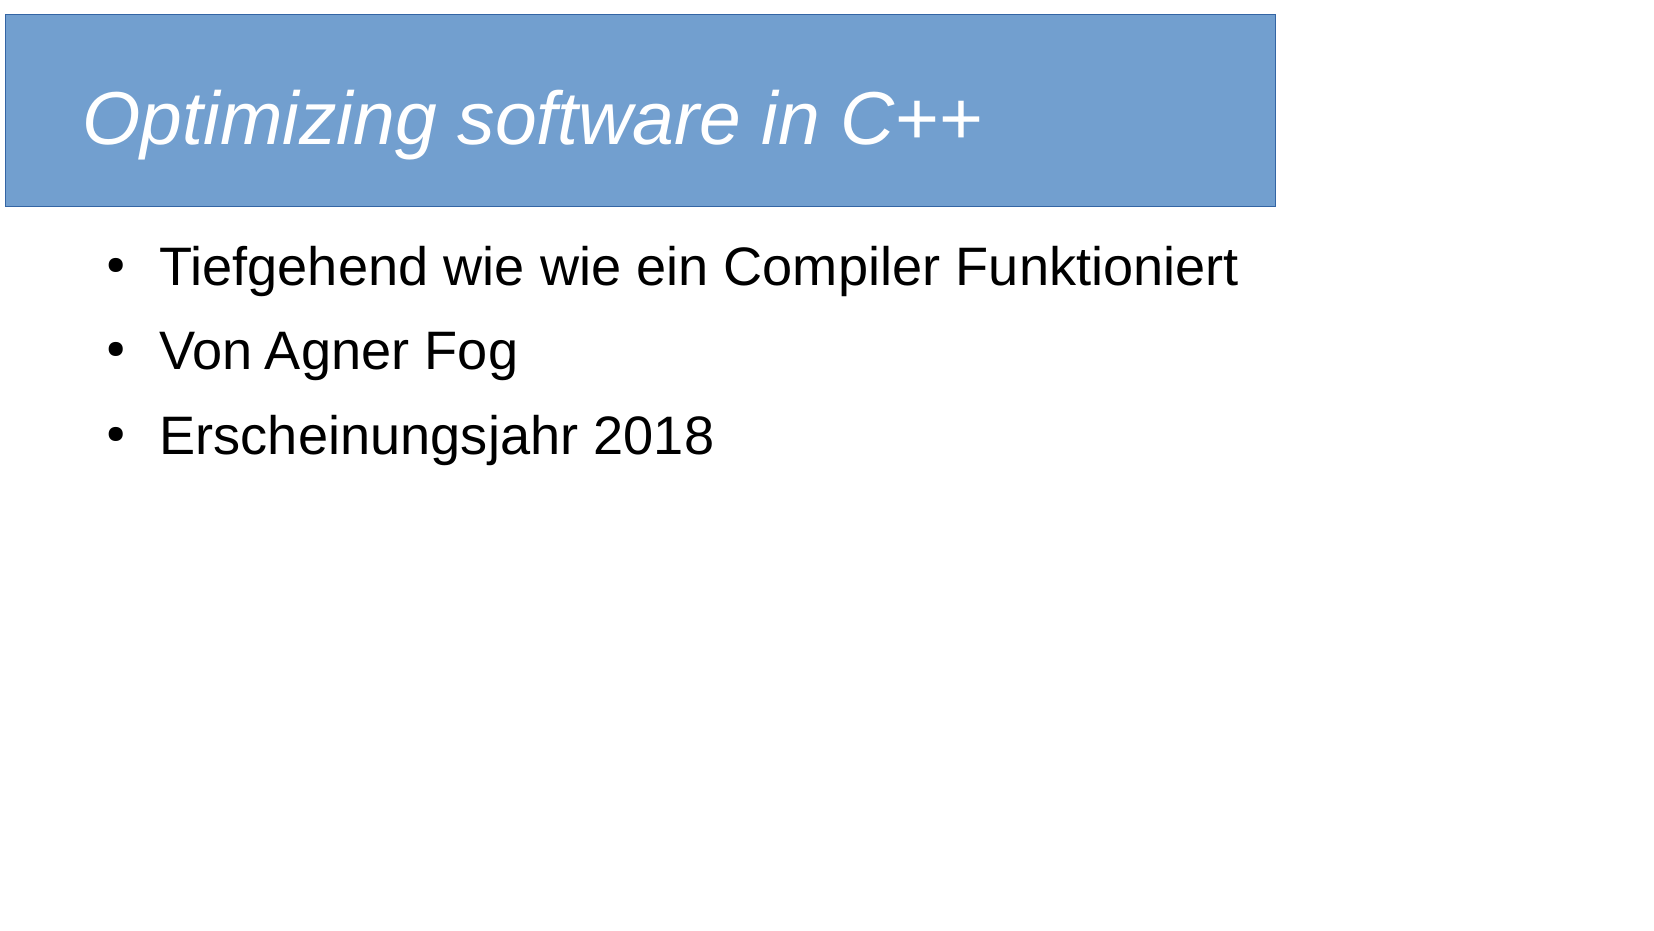

# Optimizing software in C++
Tiefgehend wie wie ein Compiler Funktioniert
Von Agner Fog
Erscheinungsjahr 2018